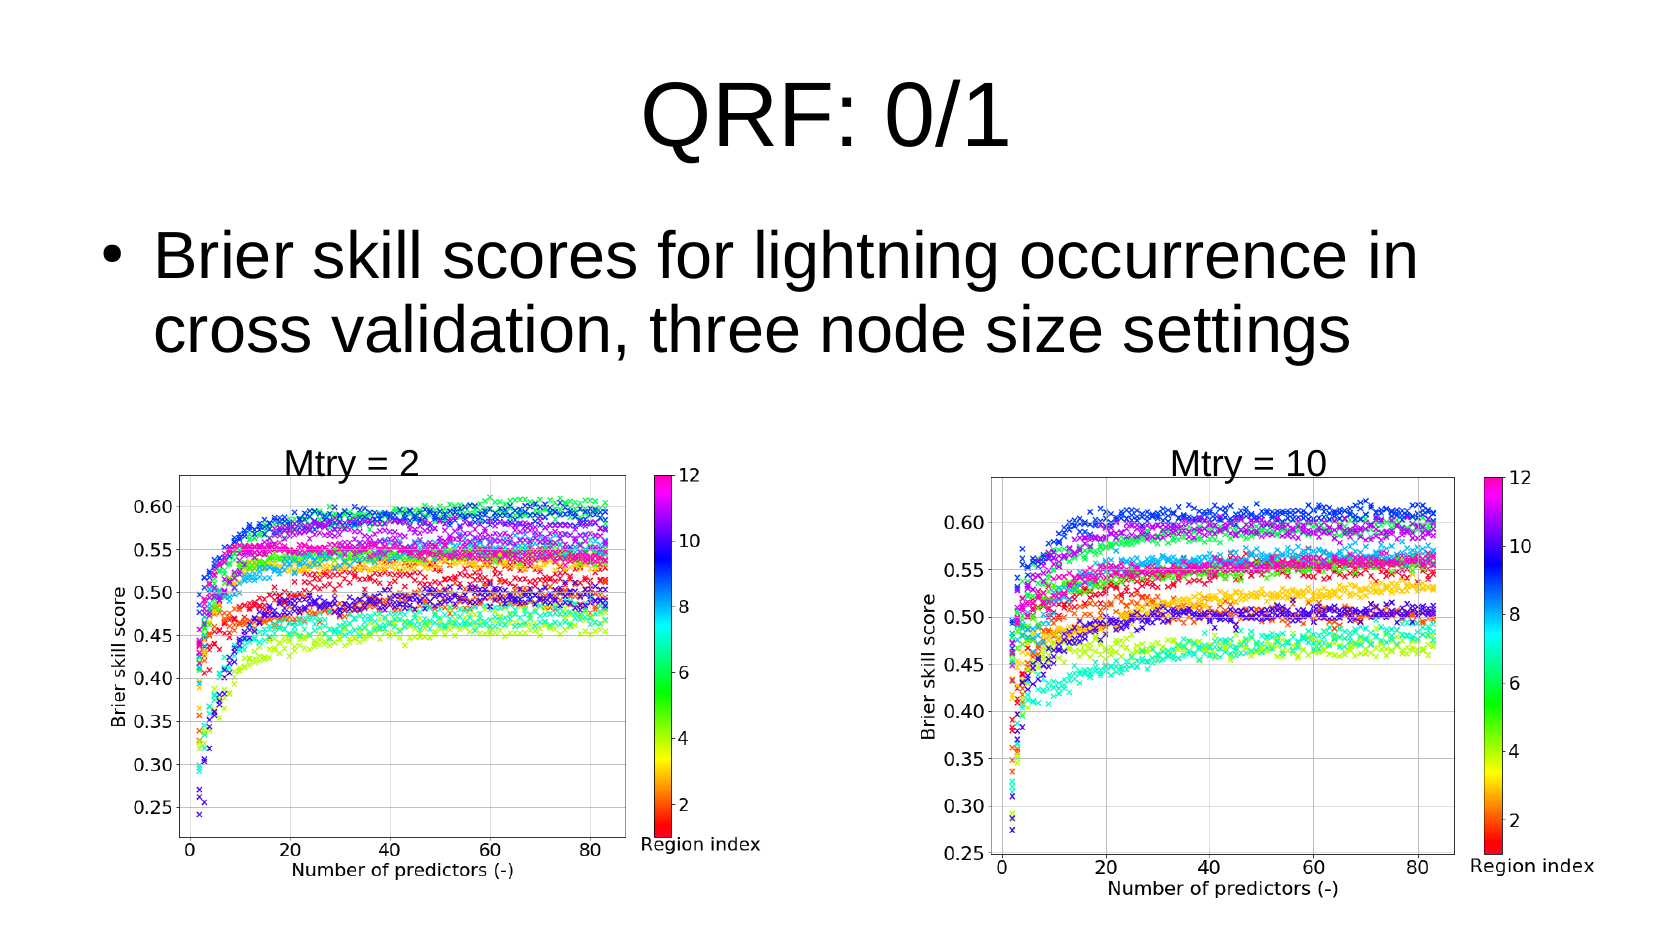

# QRF: 0/1
Brier skill scores for lightning occurrence in cross validation, three node size settings
Mtry = 2
Mtry = 10